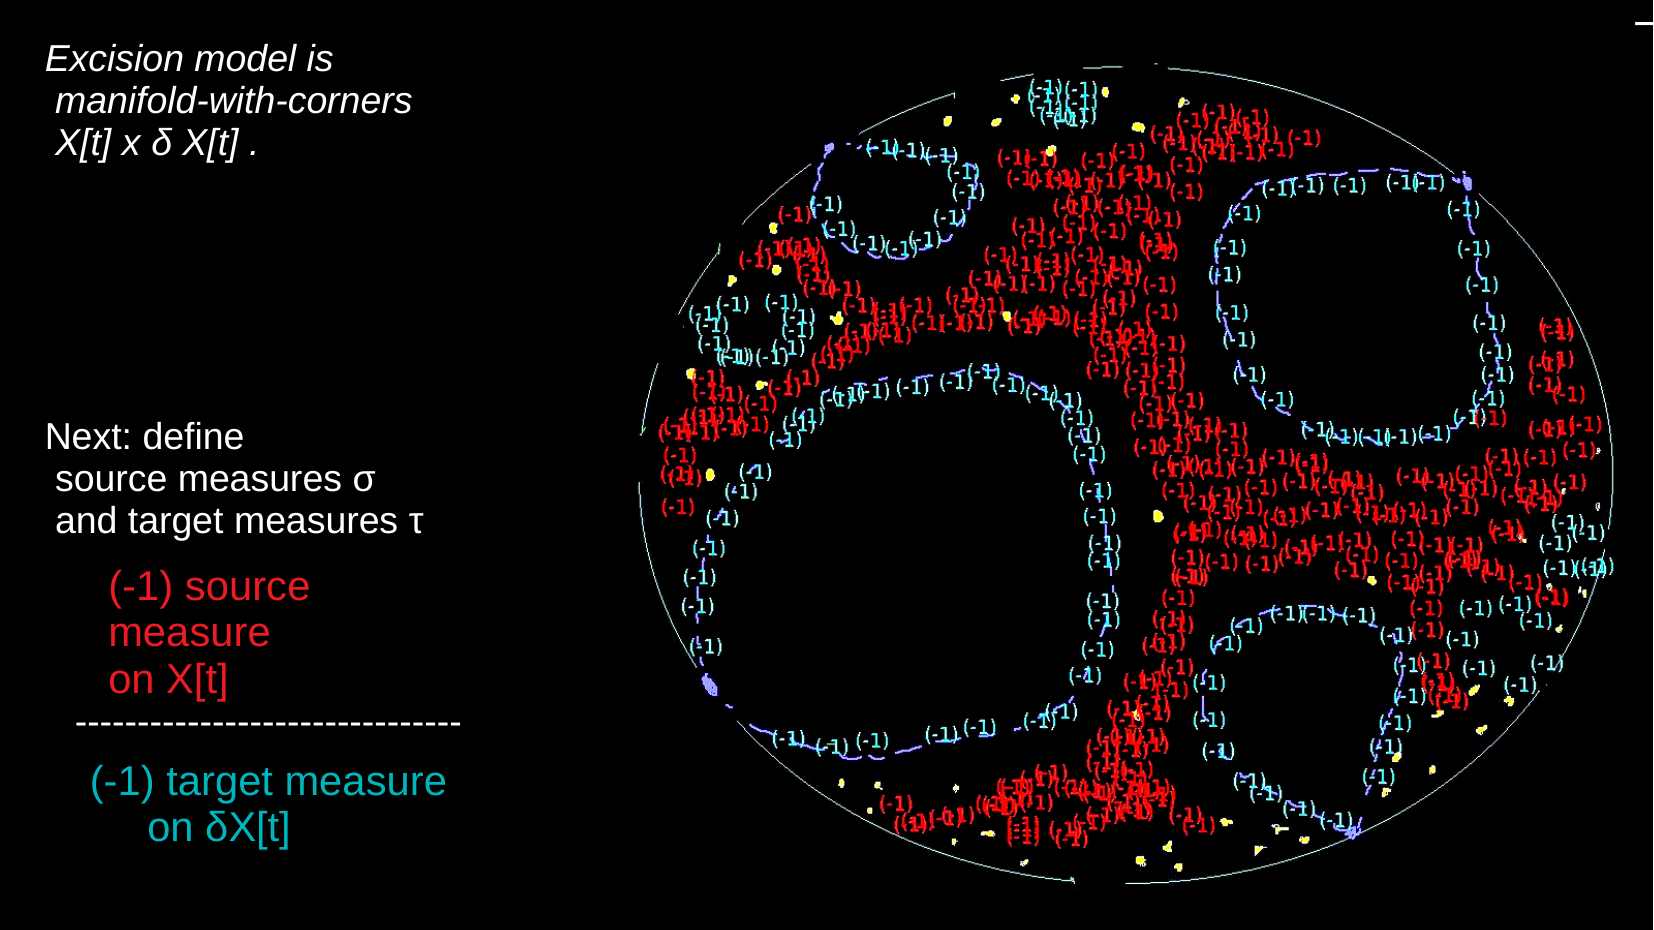

Excision model is
 manifold-with-corners
 X[t] x δ X[t] .
Next: define
 source measures σ
 and target measures τ
(-1) source measure on X[t]
-------------------------------
(-1) target measure
 on δX[t]